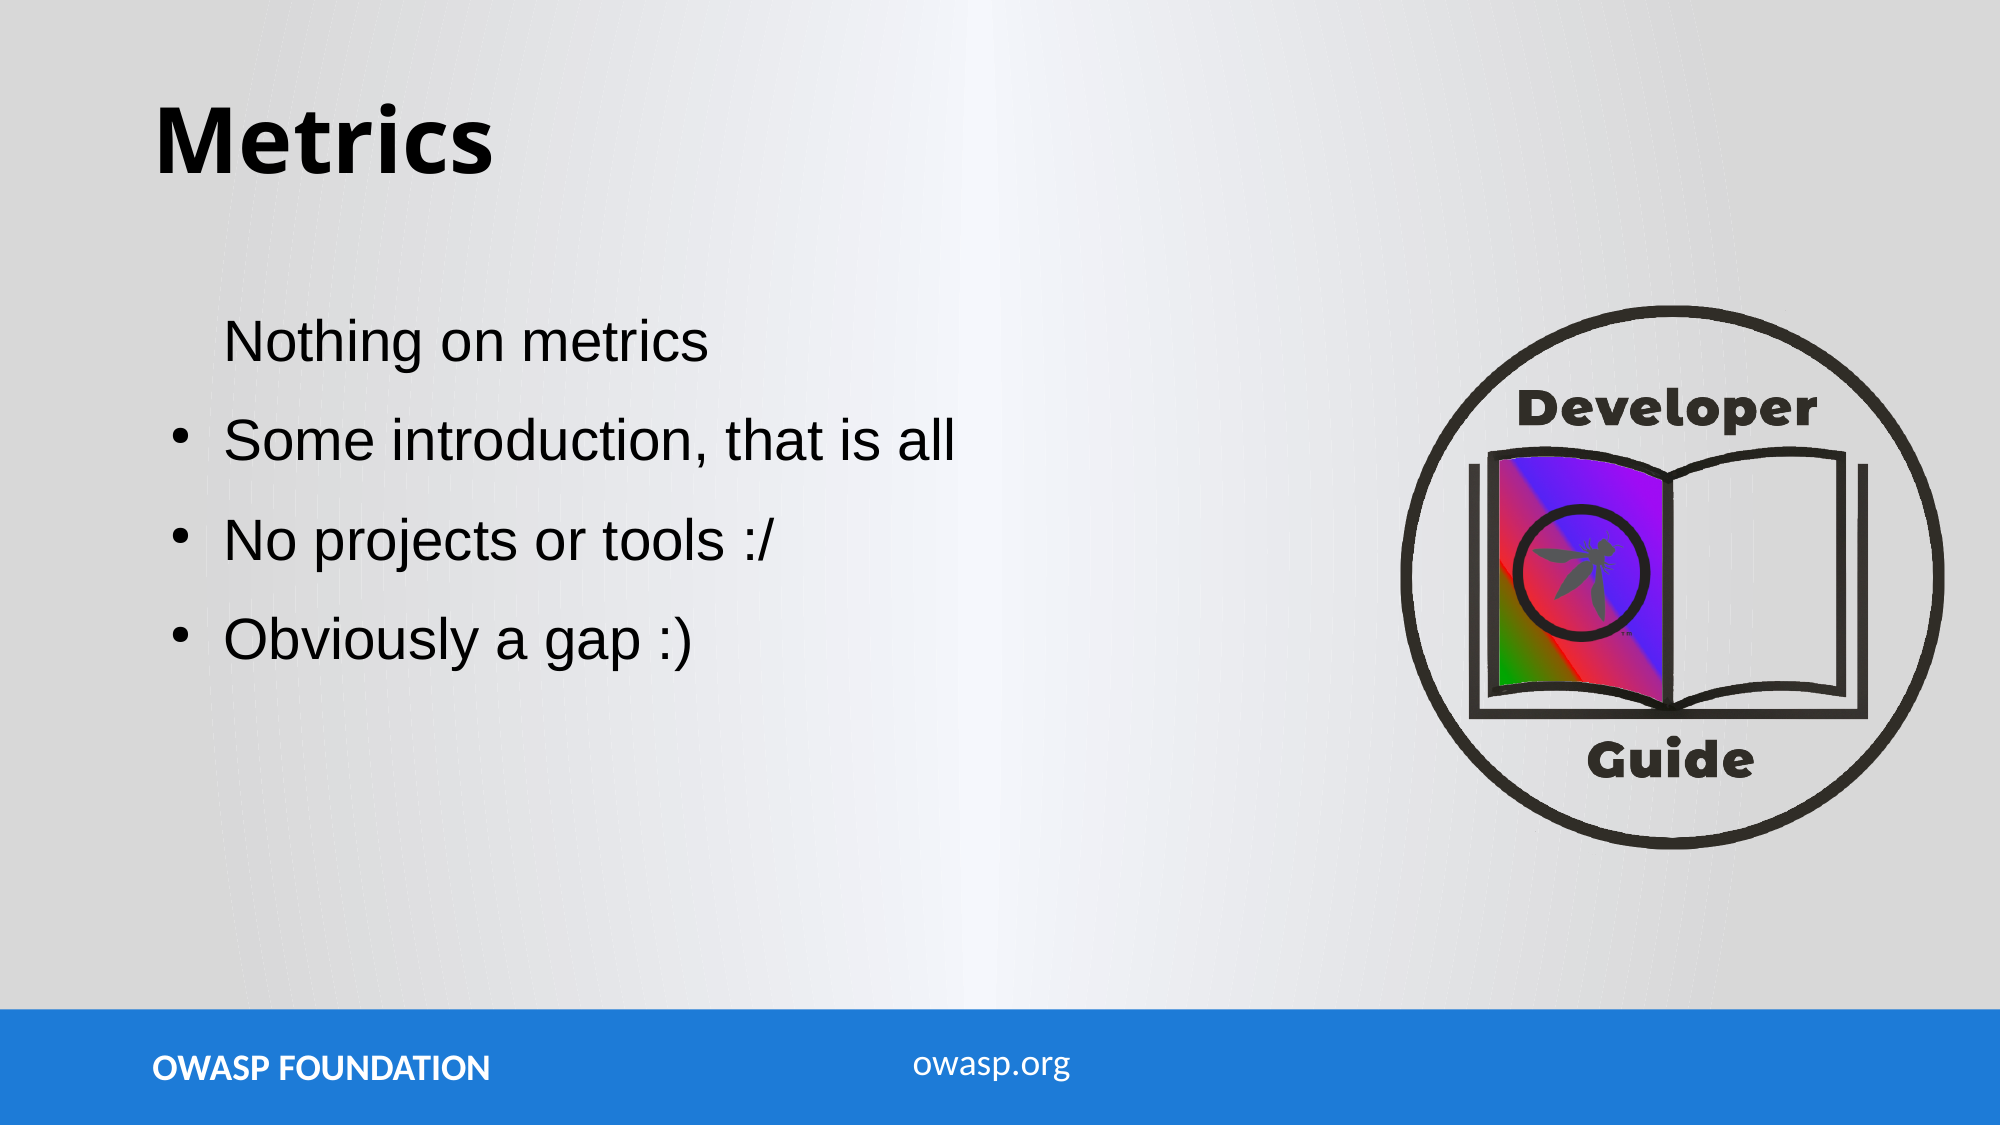

# Metrics
Nothing on metrics
Some introduction, that is all
No projects or tools :/
Obviously a gap :)